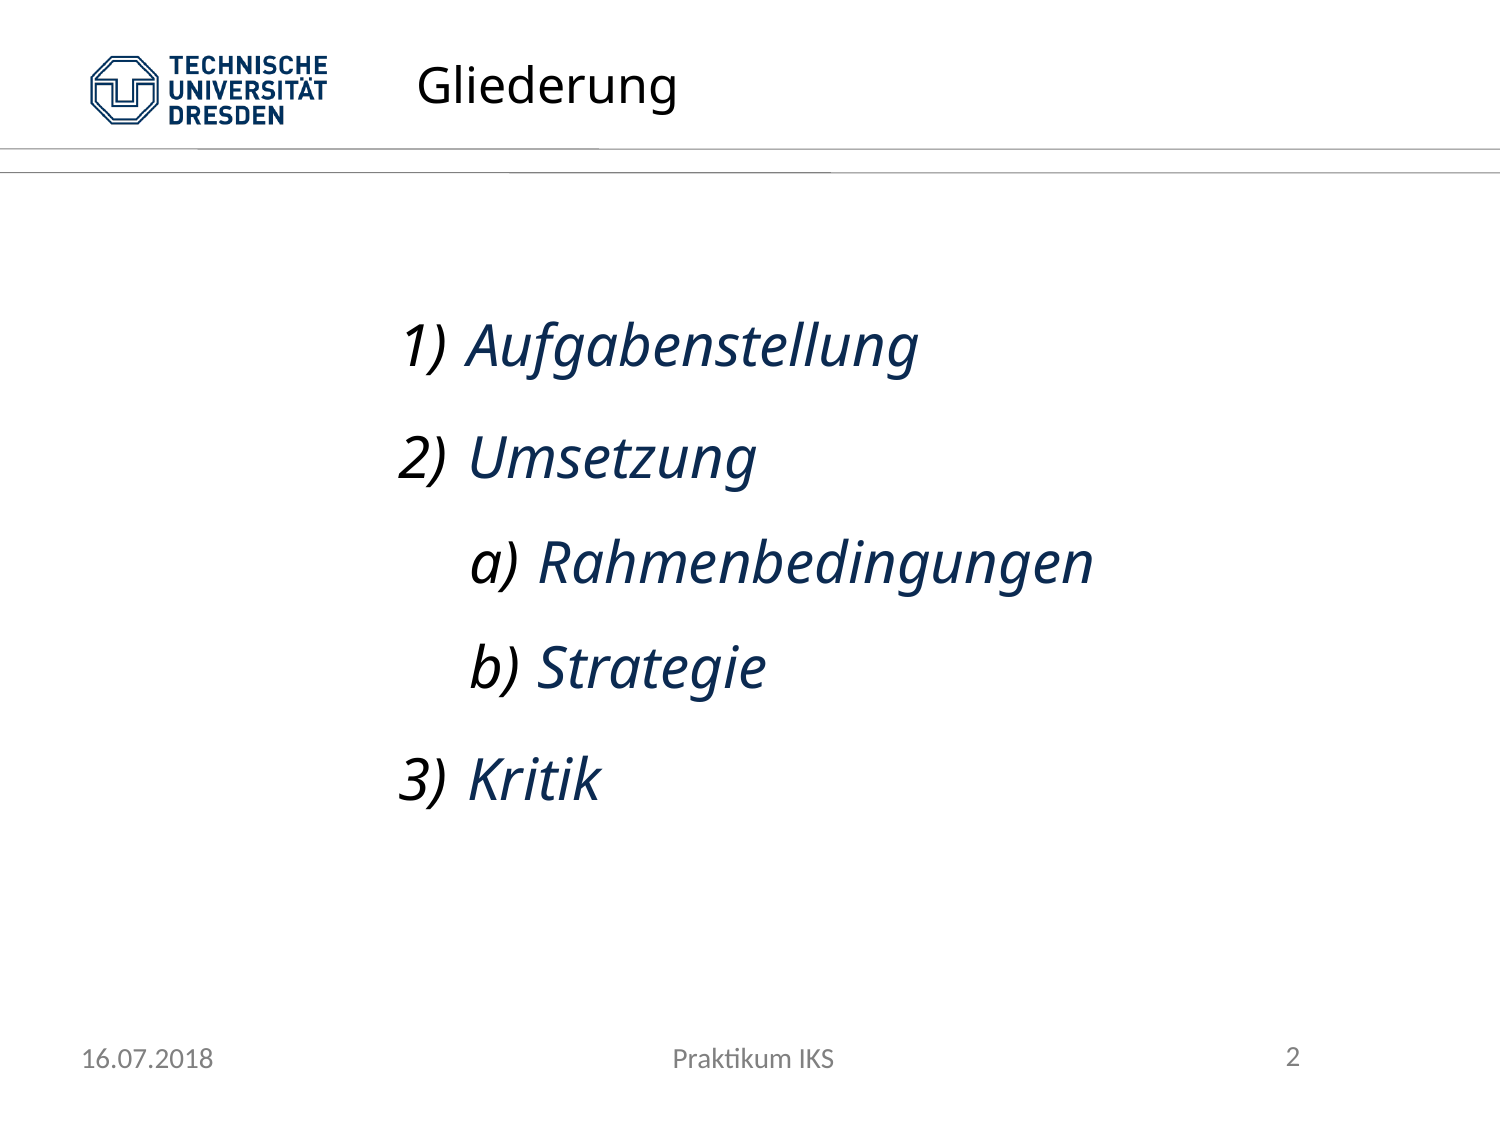

Gliederung
# Aufgabenstellung
 Umsetzung
 Rahmenbedingungen
 Strategie
 Kritik